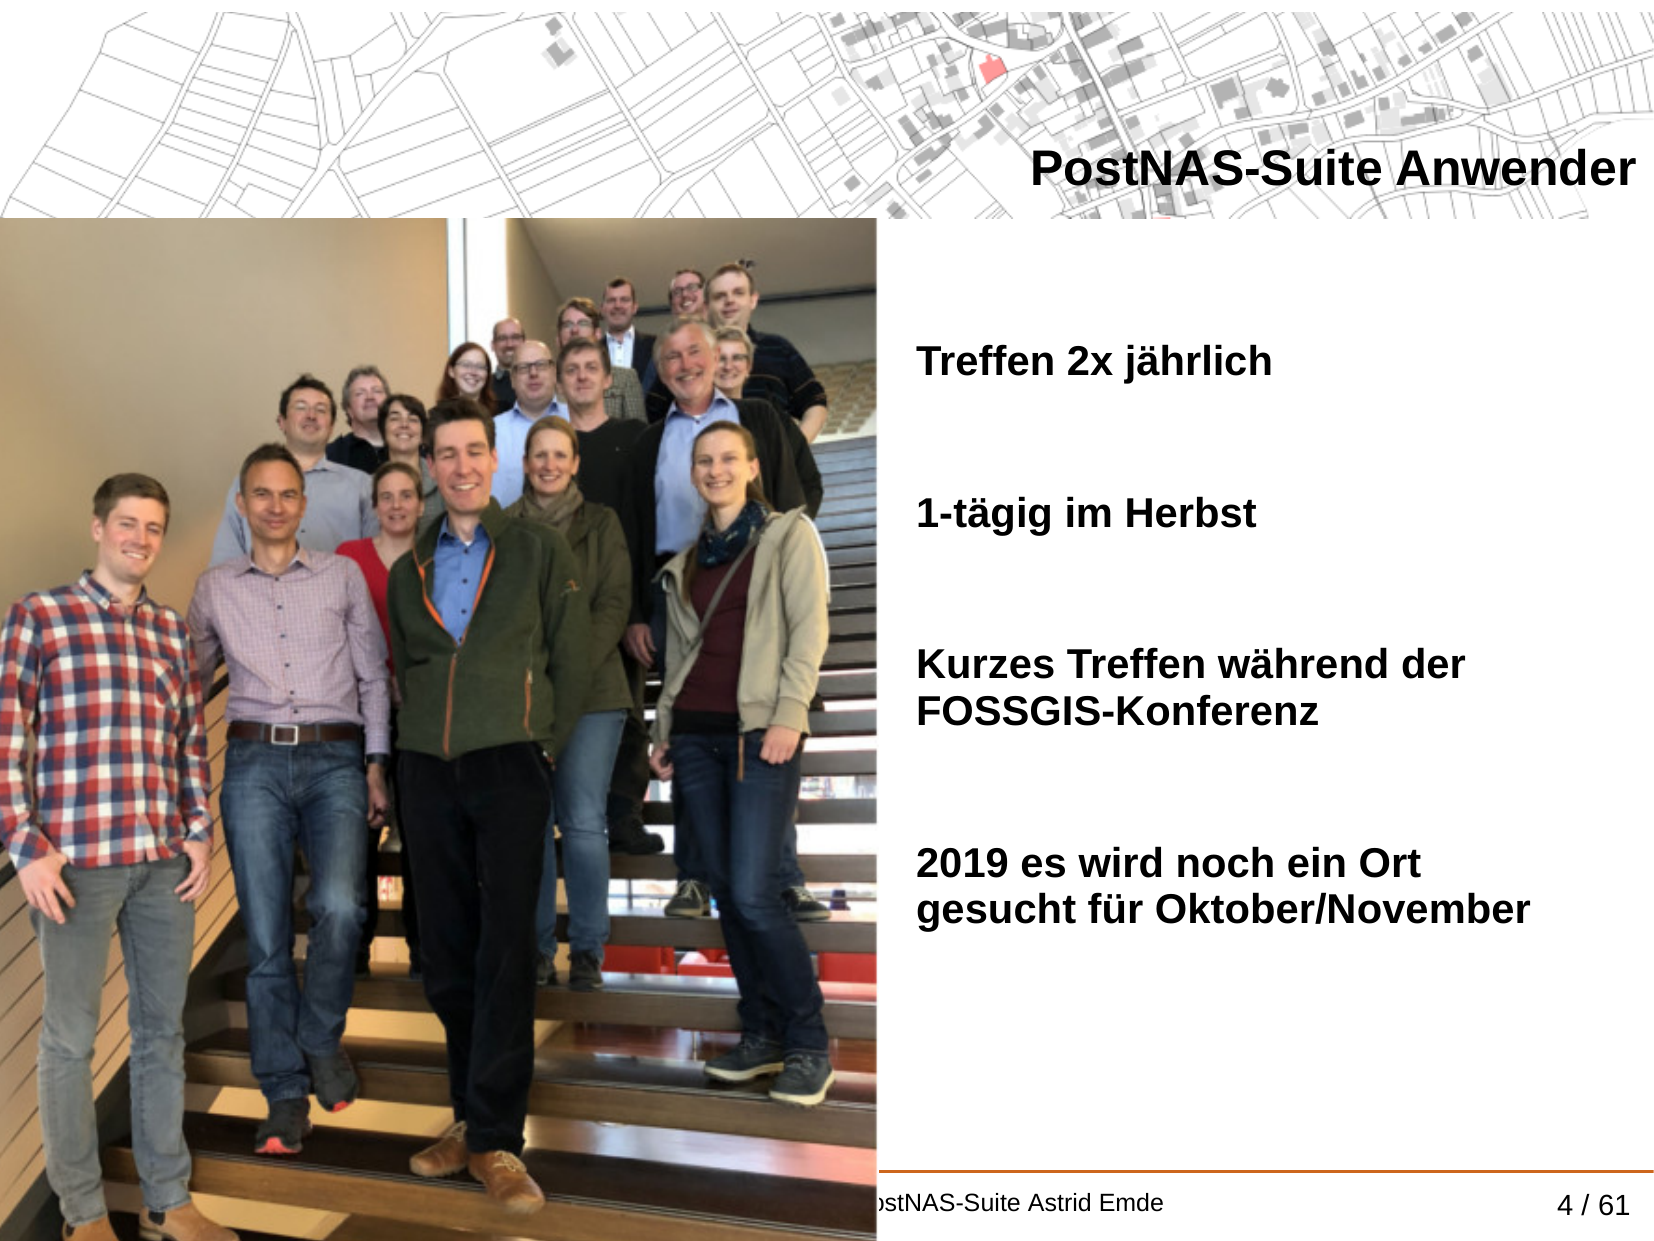

# PostNAS-Suite Anwender
Treffen 2x jährlich
1-tägig im Herbst
Kurzes Treffen während der FOSSGIS-Konferenz
2019 es wird noch ein Ort gesucht für Oktober/November